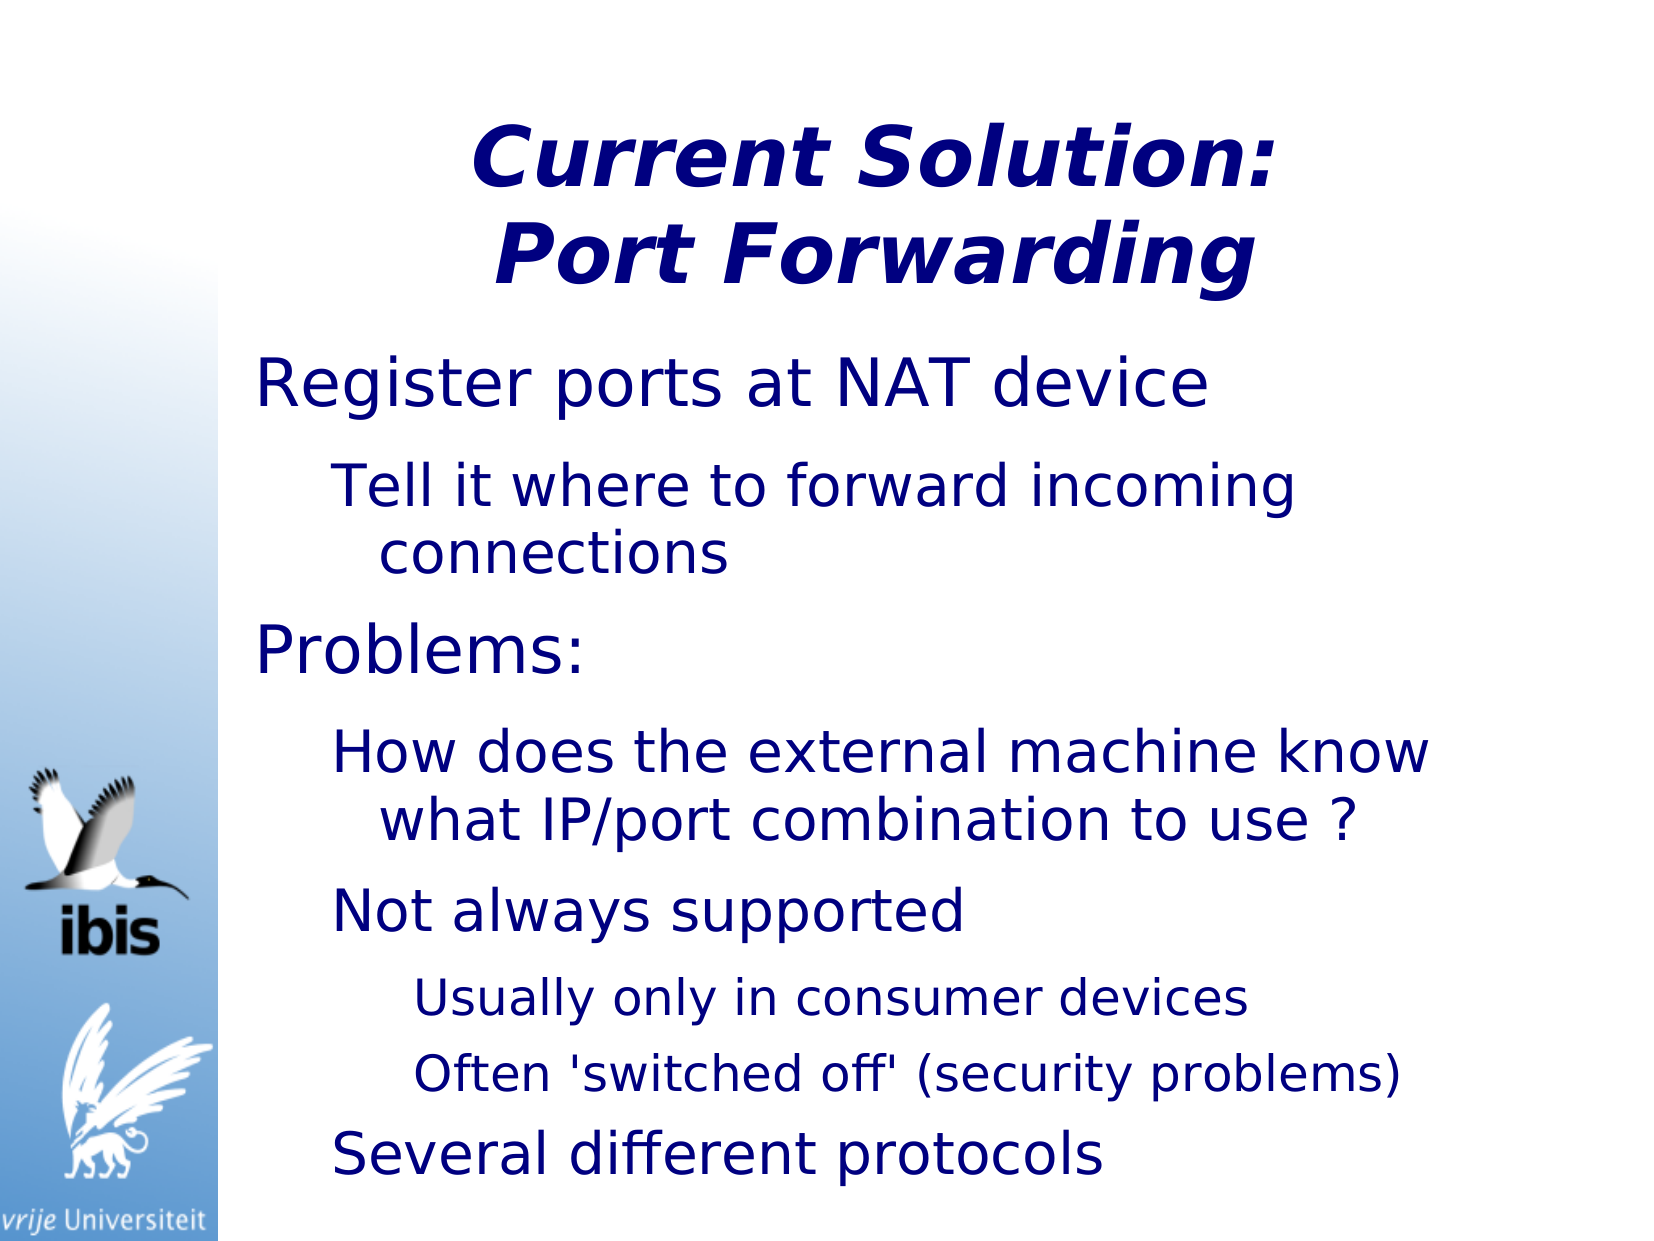

# Current Solution: Port Forwarding
Register ports at NAT device
Tell it where to forward incoming connections
Problems:
How does the external machine know what IP/port combination to use ?
Not always supported
Usually only in consumer devices
Often 'switched off' (security problems)
Several different protocols